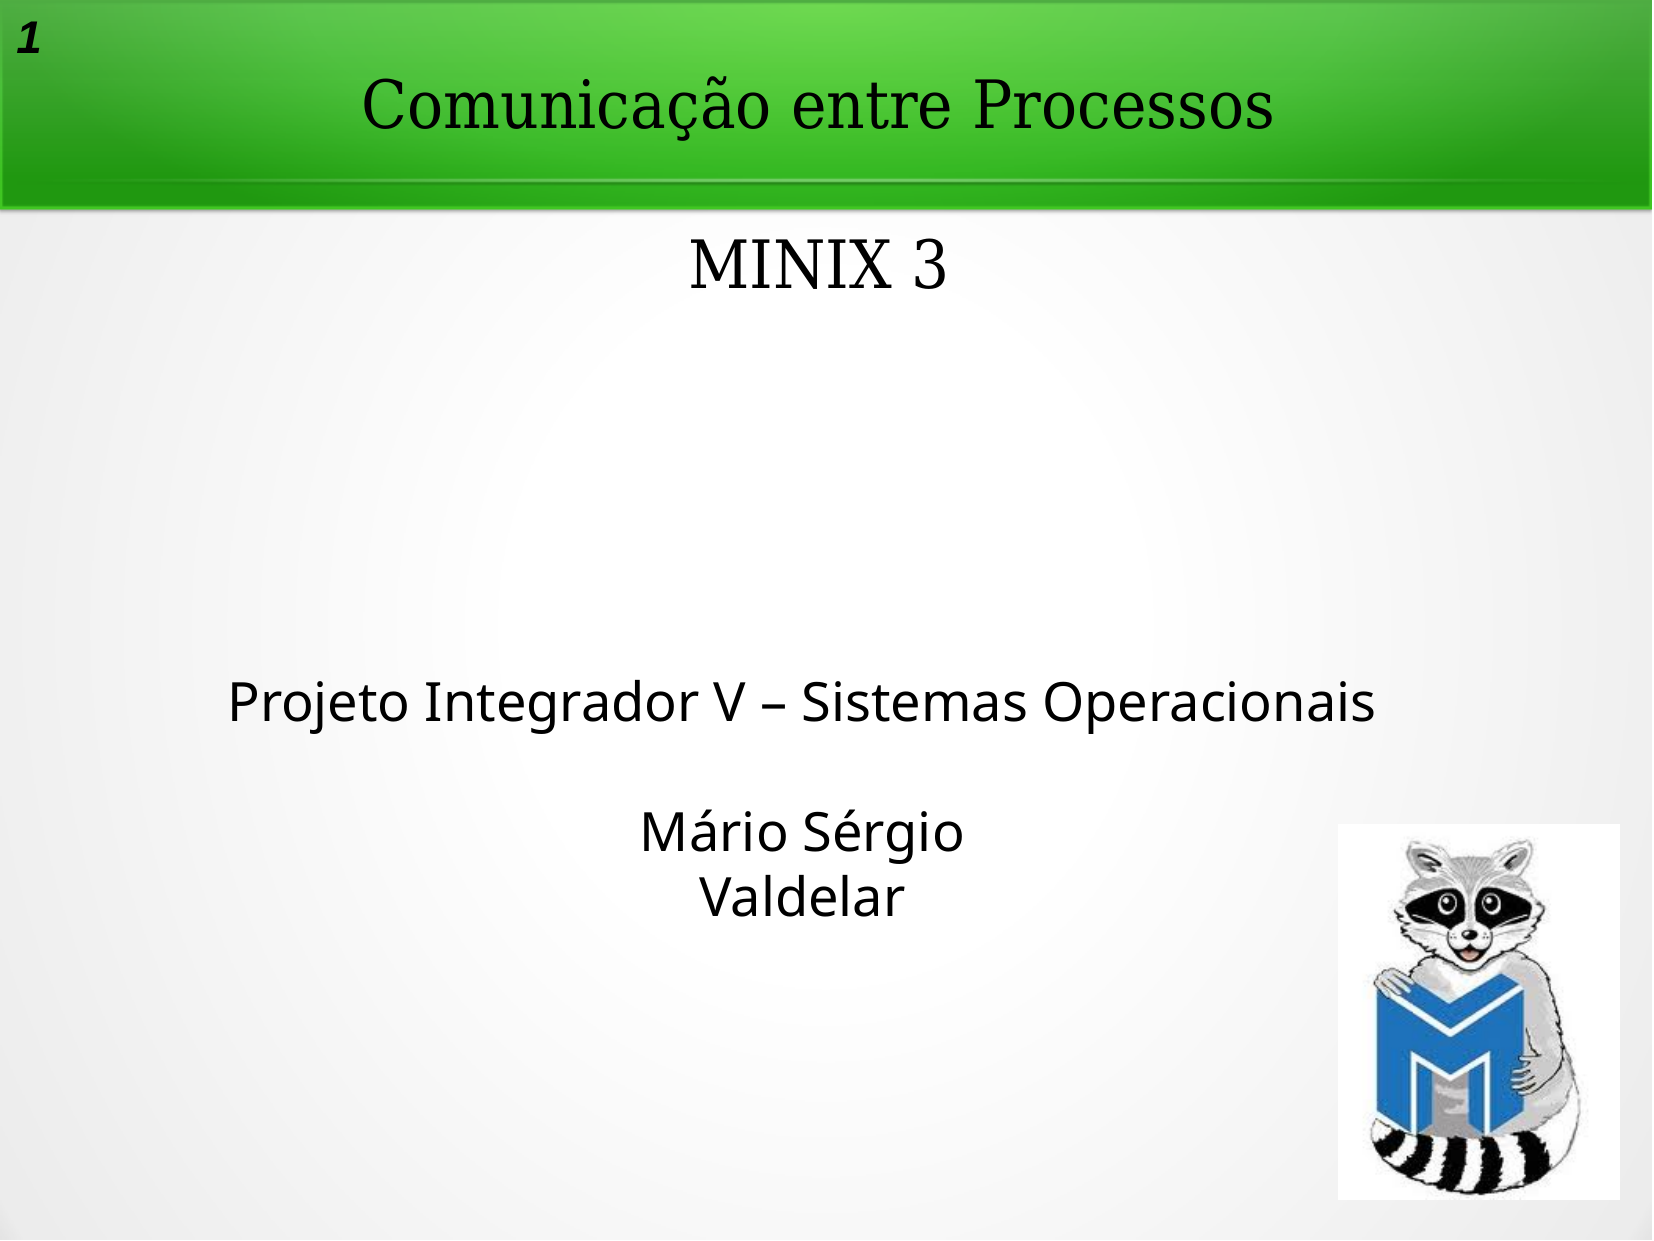

Comunicação entre Processos
MINIX 3
Projeto Integrador V – Sistemas Operacionais
Mário Sérgio
Valdelar